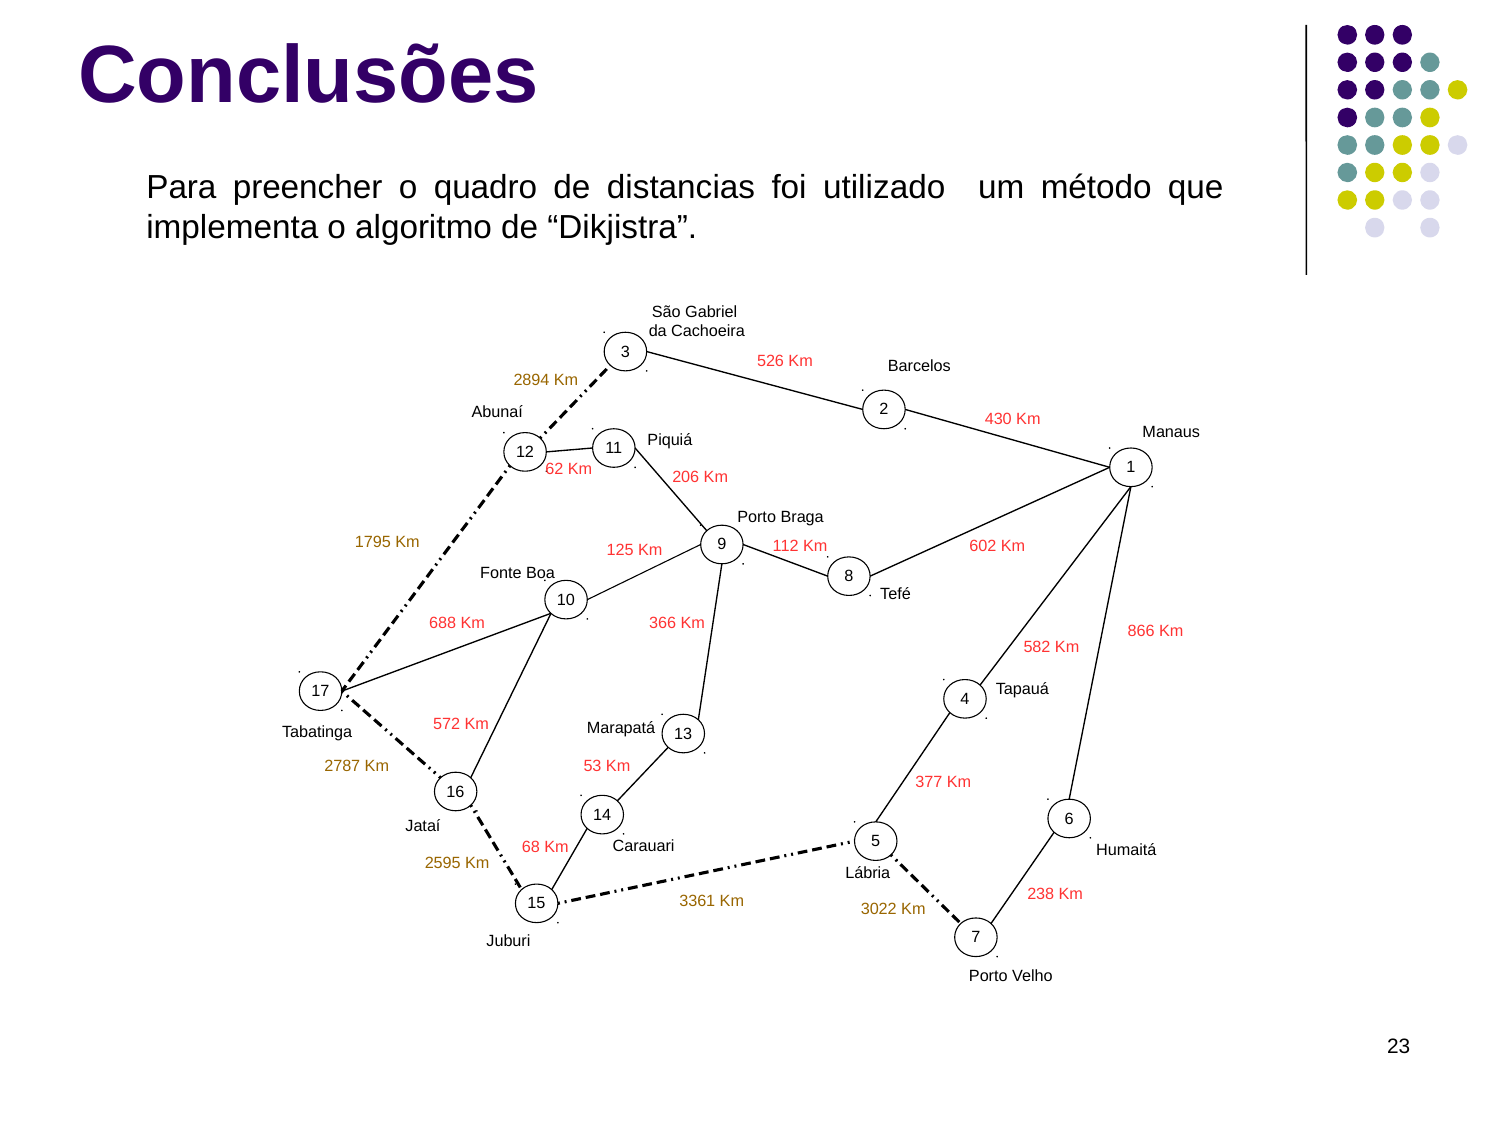

# Conclusões
Para preencher o quadro de distancias foi utilizado um método que implementa o algoritmo de “Dikjistra”.